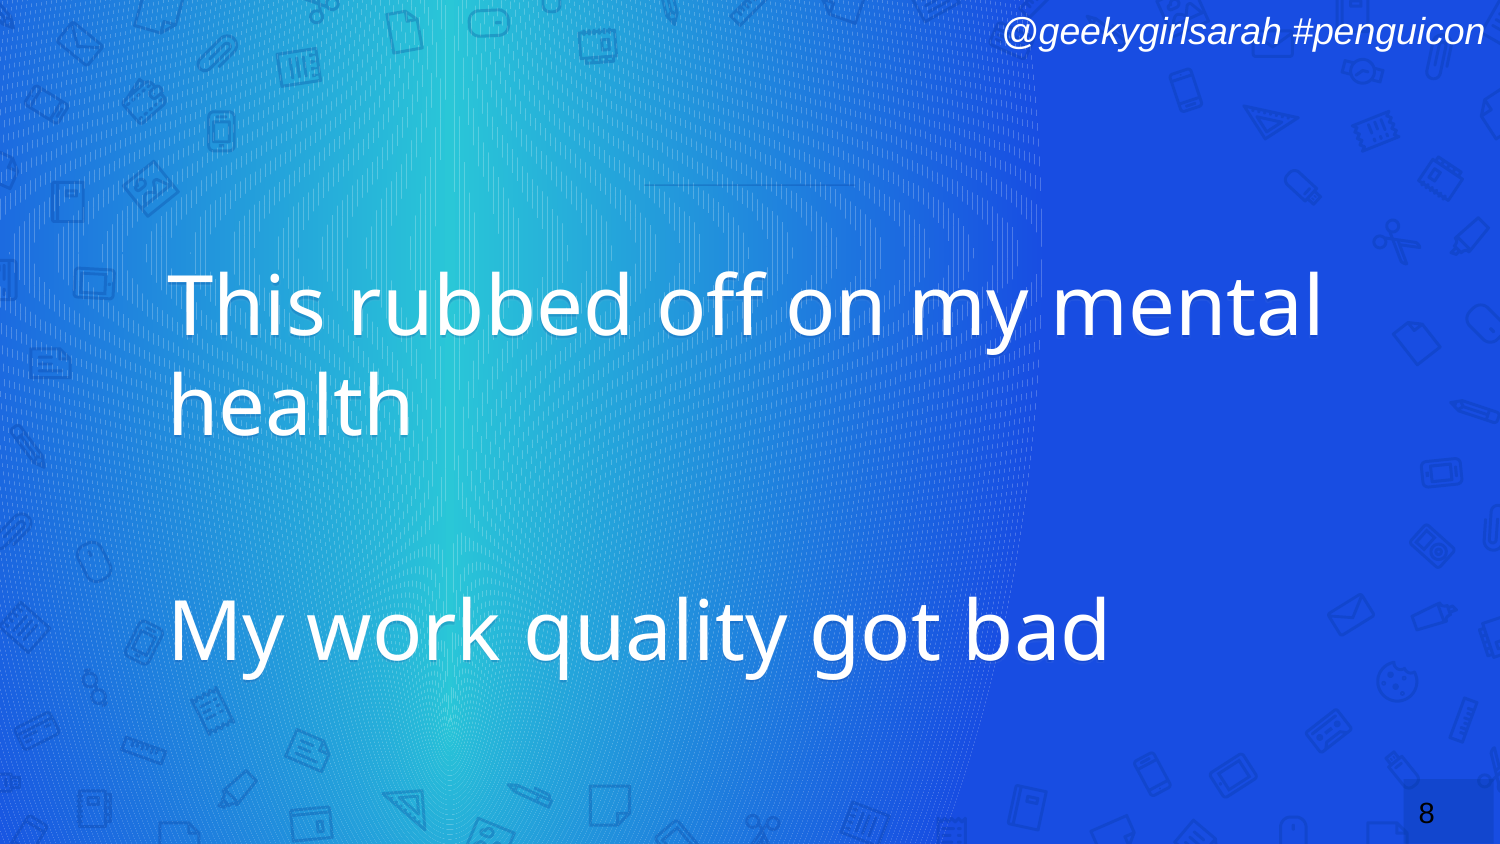

# This rubbed off on my mental health
My work quality got bad